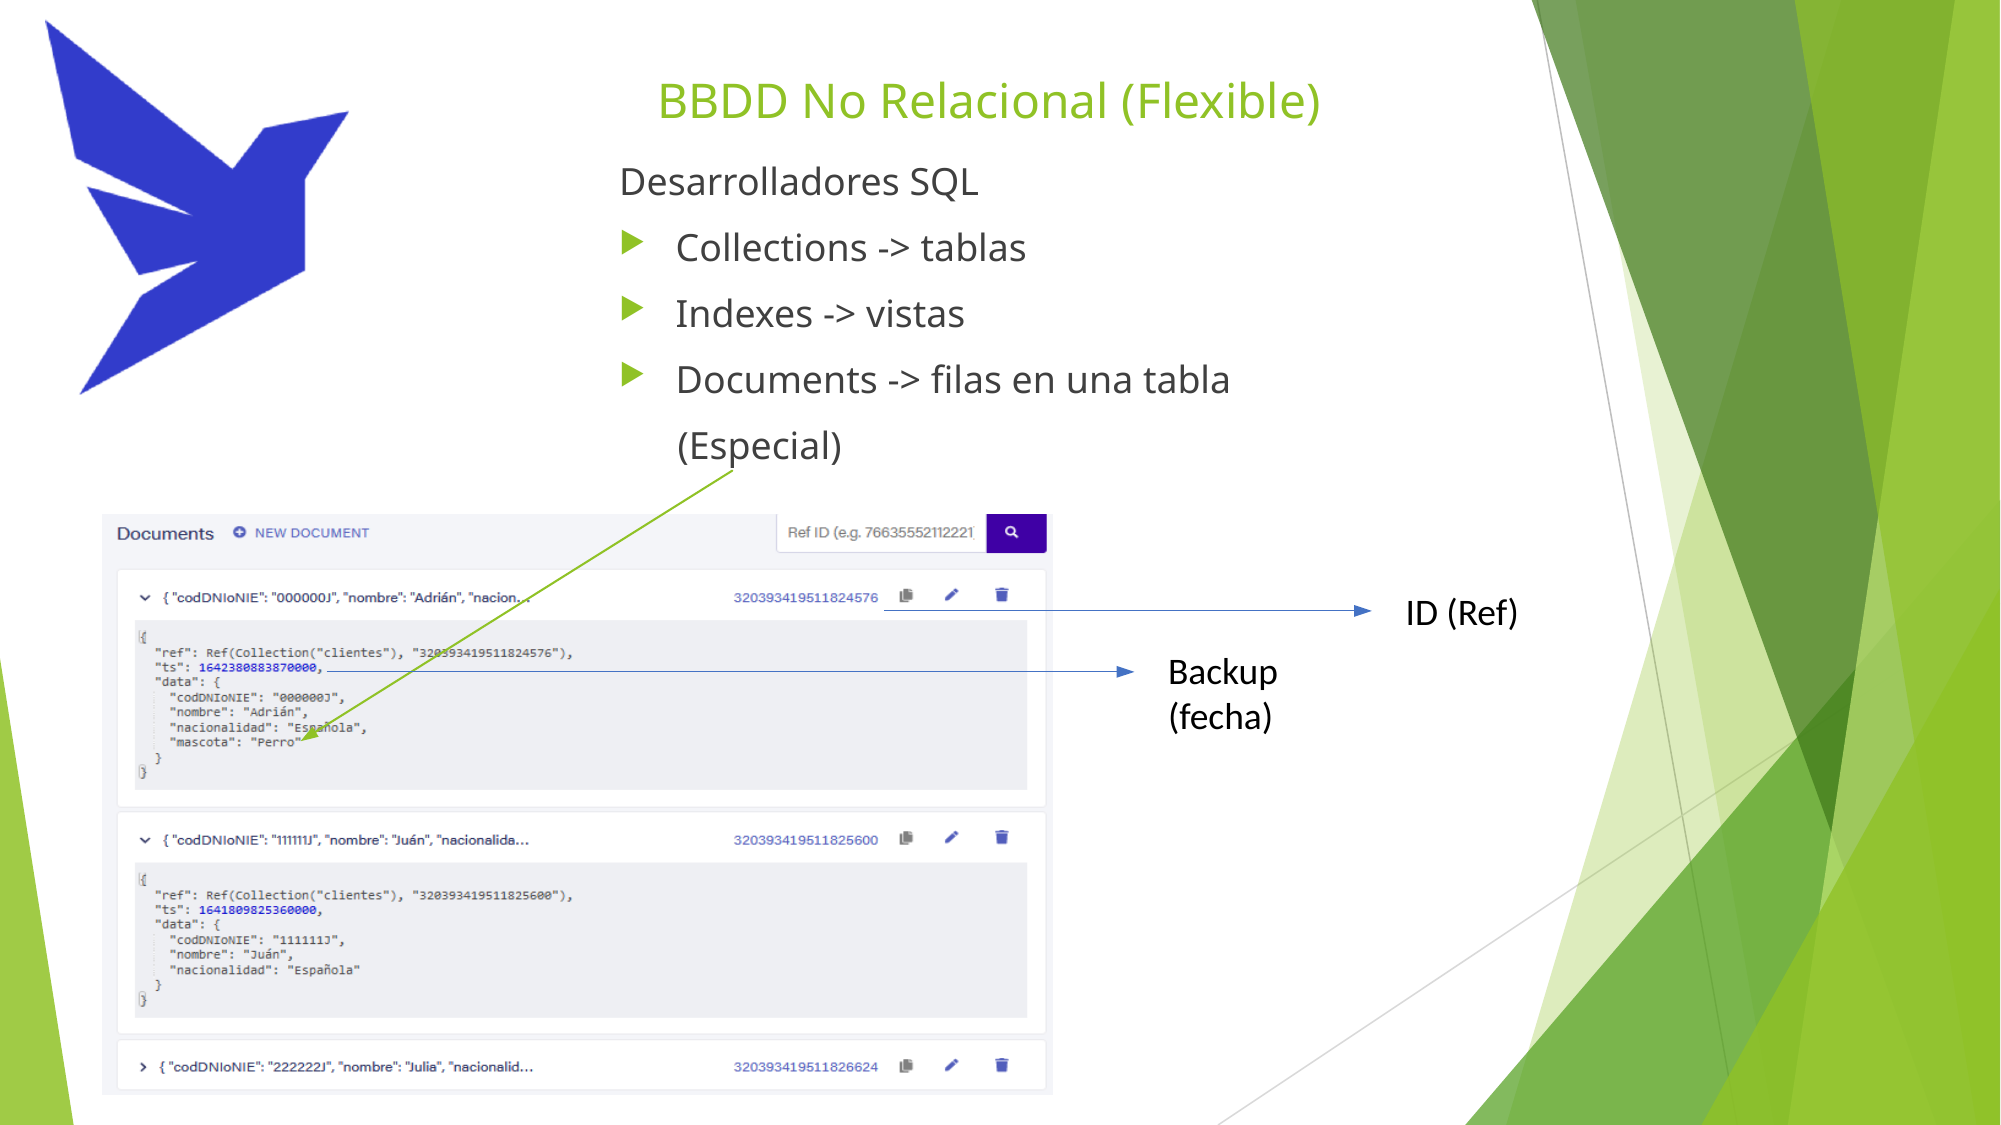

# BBDD No Relacional (Flexible)
Desarrolladores SQL
Collections -> tablas
Indexes -> vistas
Documents -> filas en una tabla
 (Especial)
ID (Ref)
Backup (fecha)